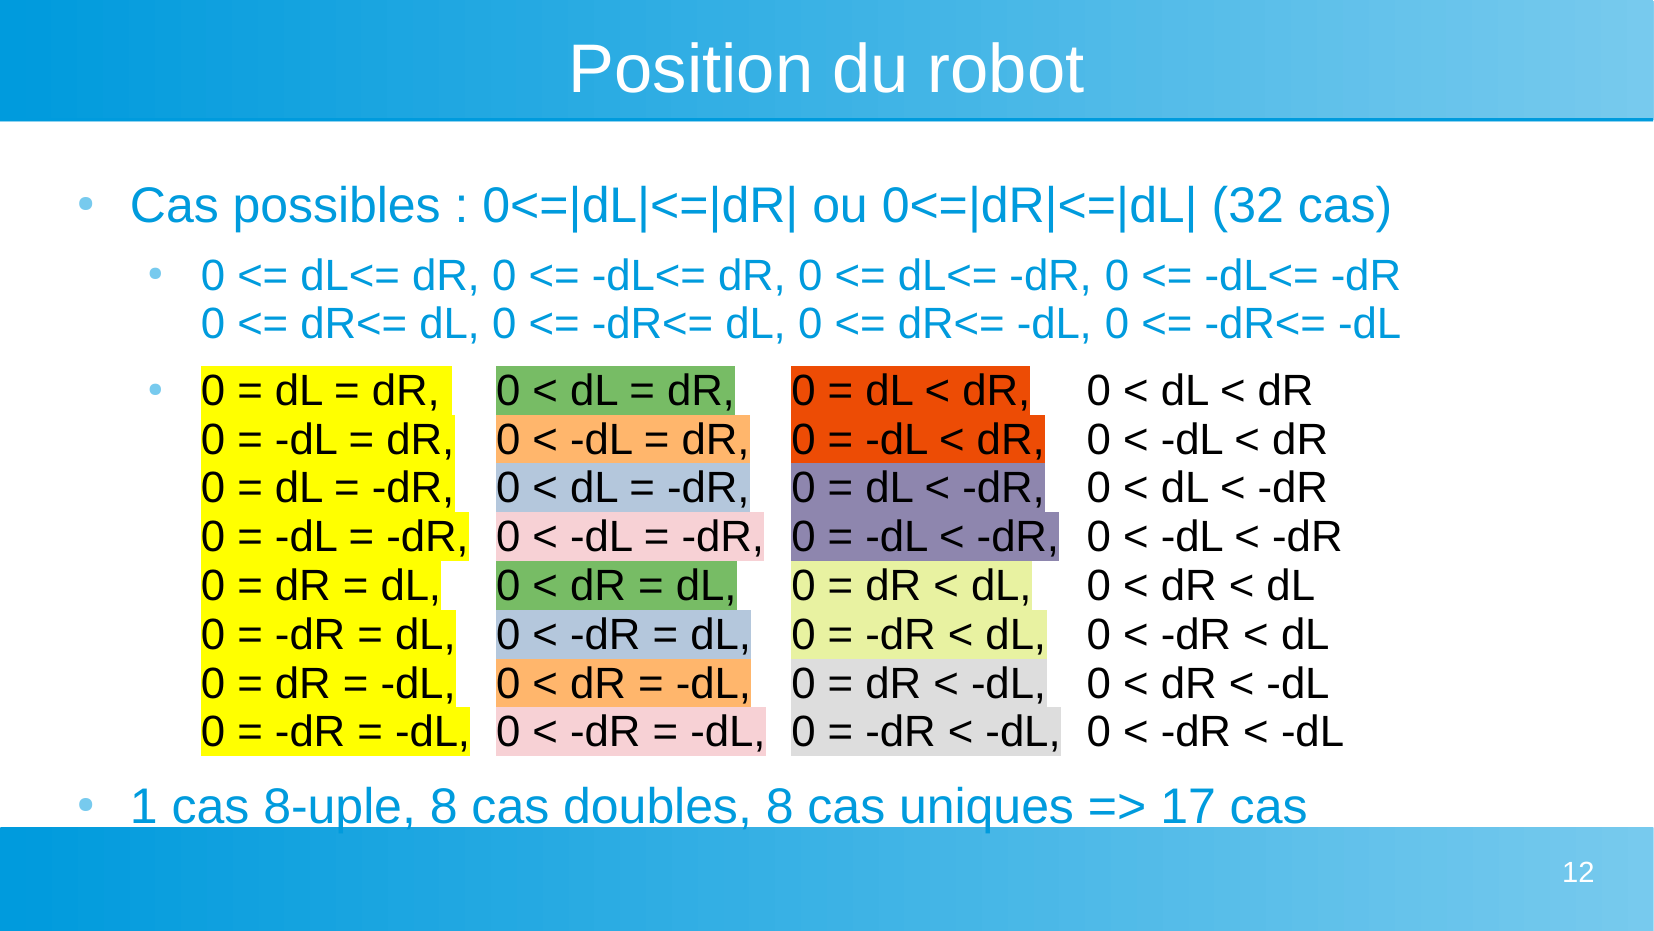

# Position du robot
Cas possibles : 0<=|dL|<=|dR| ou 0<=|dR|<=|dL| (32 cas)
0 <= dL<= dR, 0 <= -dL<= dR, 0 <= dL<= -dR, 0 <= -dL<= -dR
0 <= dR<= dL, 0 <= -dR<= dL, 0 <= dR<= -dL, 0 <= -dR<= -dL
0 = dL = dR, 	0 < dL = dR, 	0 = dL < dR, 	0 < dL < dR
0 = -dL = dR, 	0 < -dL = dR, 	0 = -dL < dR, 	0 < -dL < dR
0 = dL = -dR, 	0 < dL = -dR, 	0 = dL < -dR, 	0 < dL < -dR
0 = -dL = -dR, 	0 < -dL = -dR, 	0 = -dL < -dR, 	0 < -dL < -dR
0 = dR = dL, 	0 < dR = dL, 	0 = dR < dL, 	0 < dR < dL
0 = -dR = dL, 	0 < -dR = dL, 	0 = -dR < dL, 	0 < -dR < dL
0 = dR = -dL, 	0 < dR = -dL, 	0 = dR < -dL, 	0 < dR < -dL
0 = -dR = -dL, 	0 < -dR = -dL, 	0 = -dR < -dL, 	0 < -dR < -dL
1 cas 8-uple, 8 cas doubles, 8 cas uniques => 17 cas
12